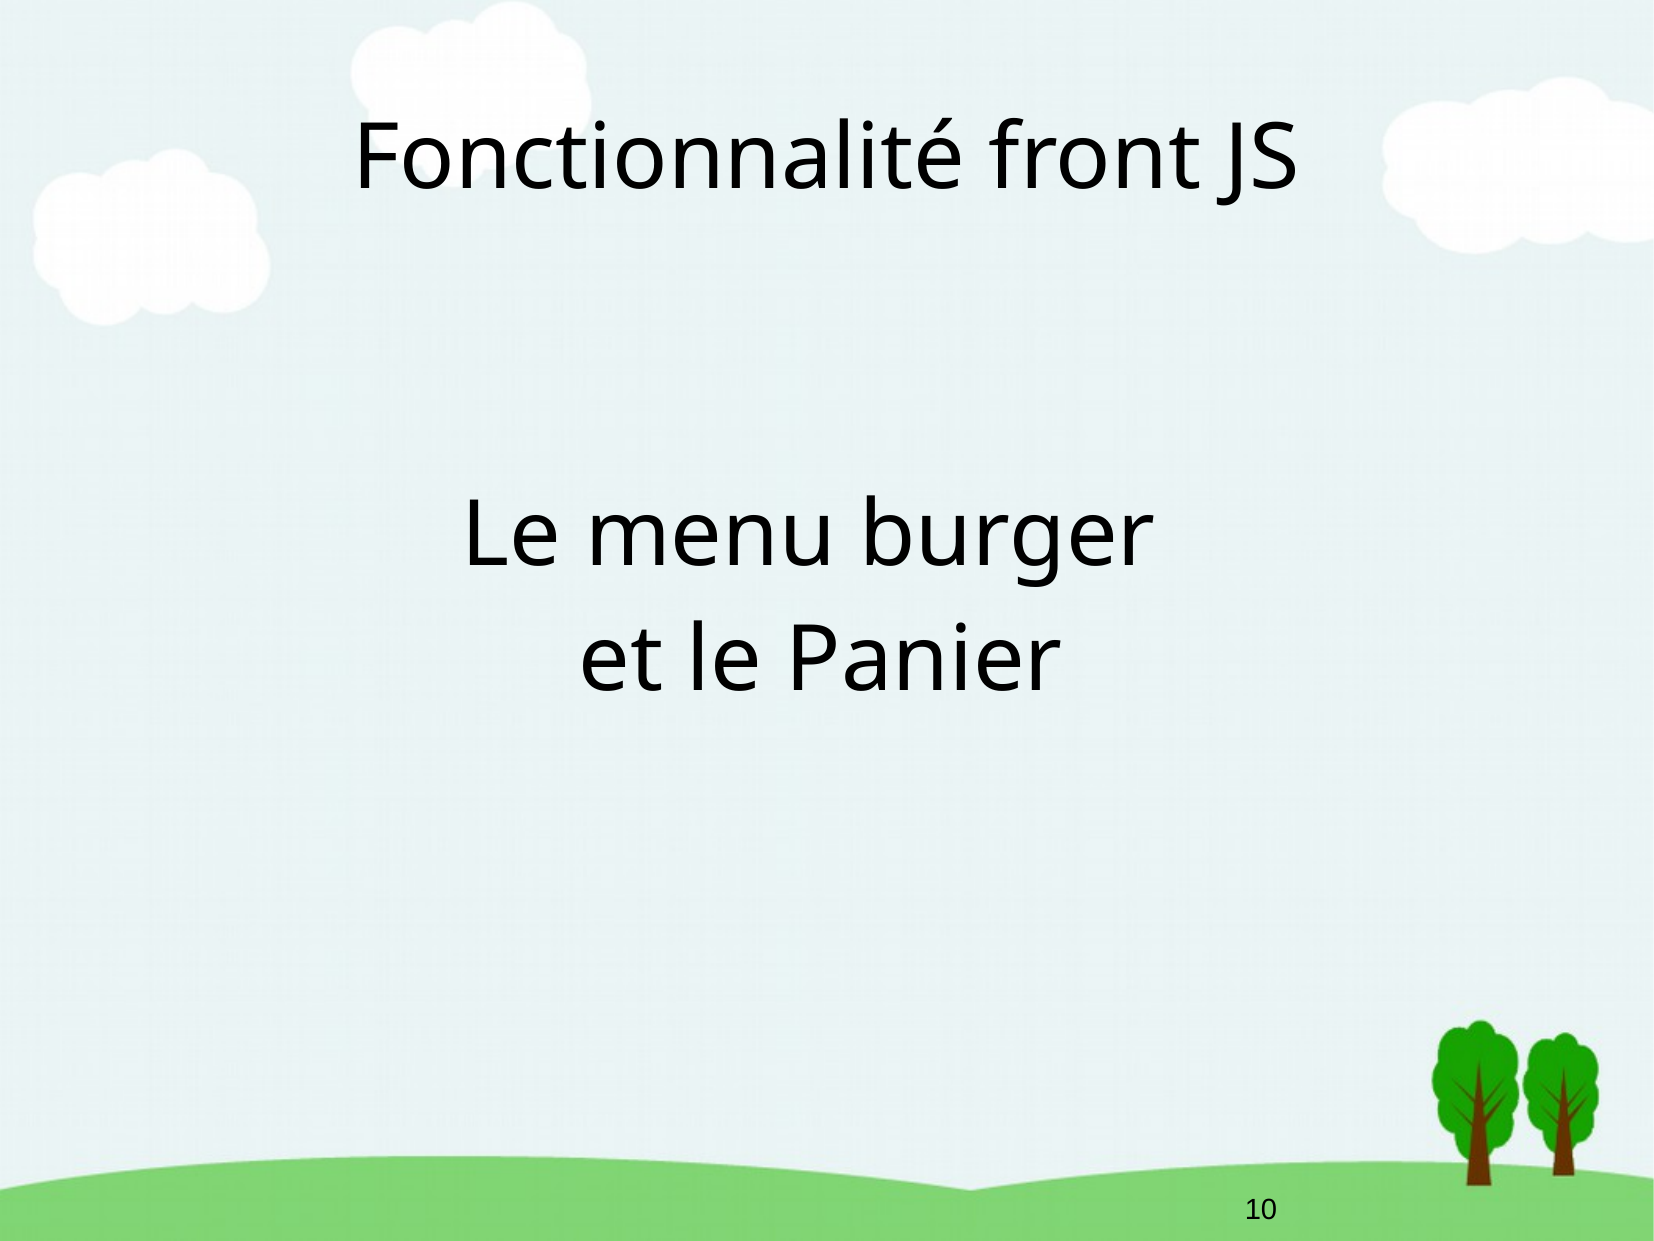

# Fonctionnalité front JS
Le menu burger
et le Panier